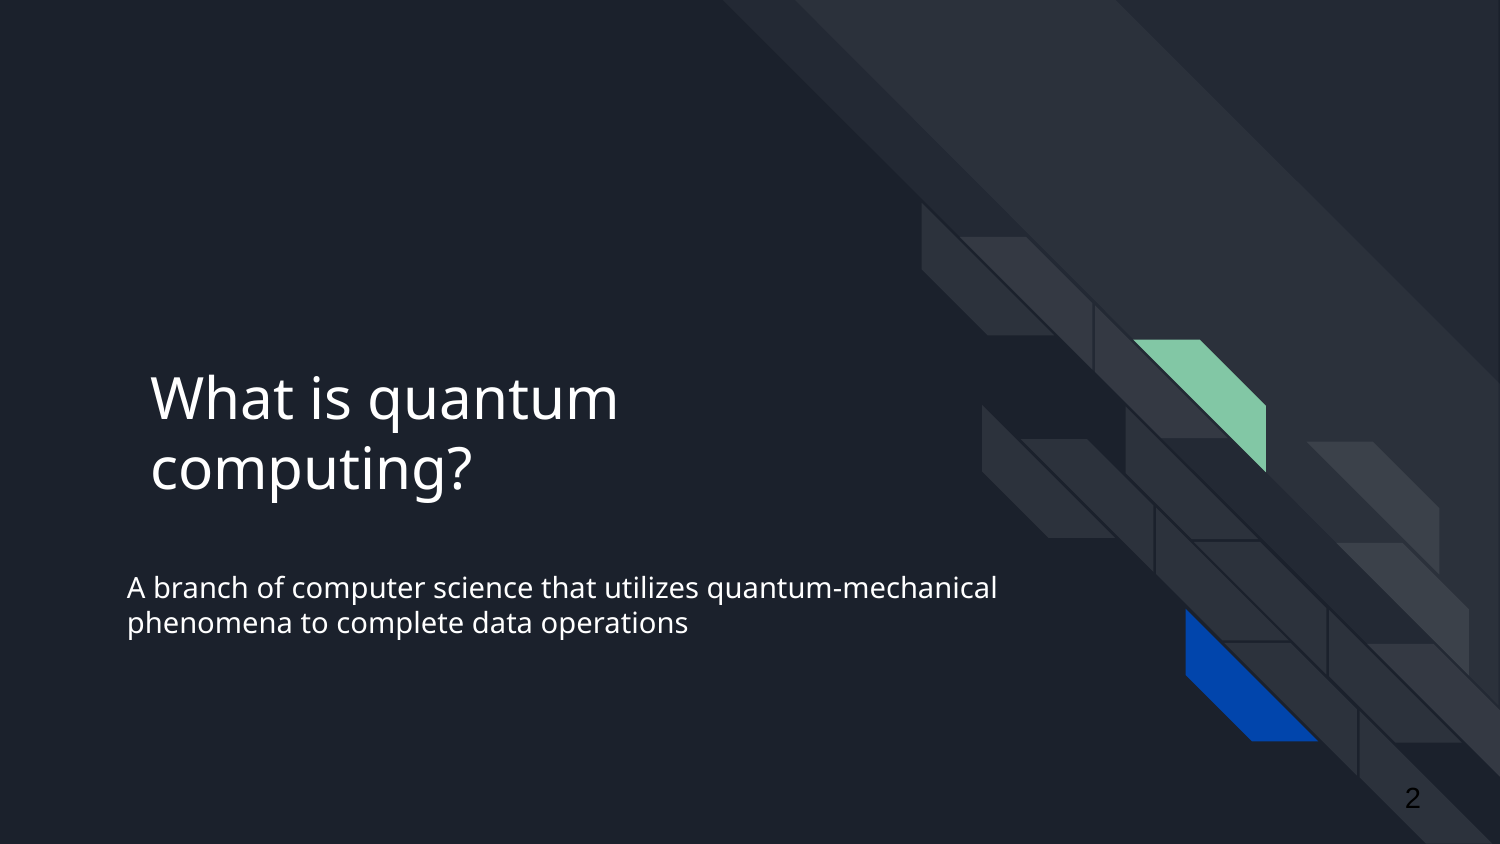

# What is quantum computing?
A branch of computer science that utilizes quantum-mechanical phenomena to complete data operations